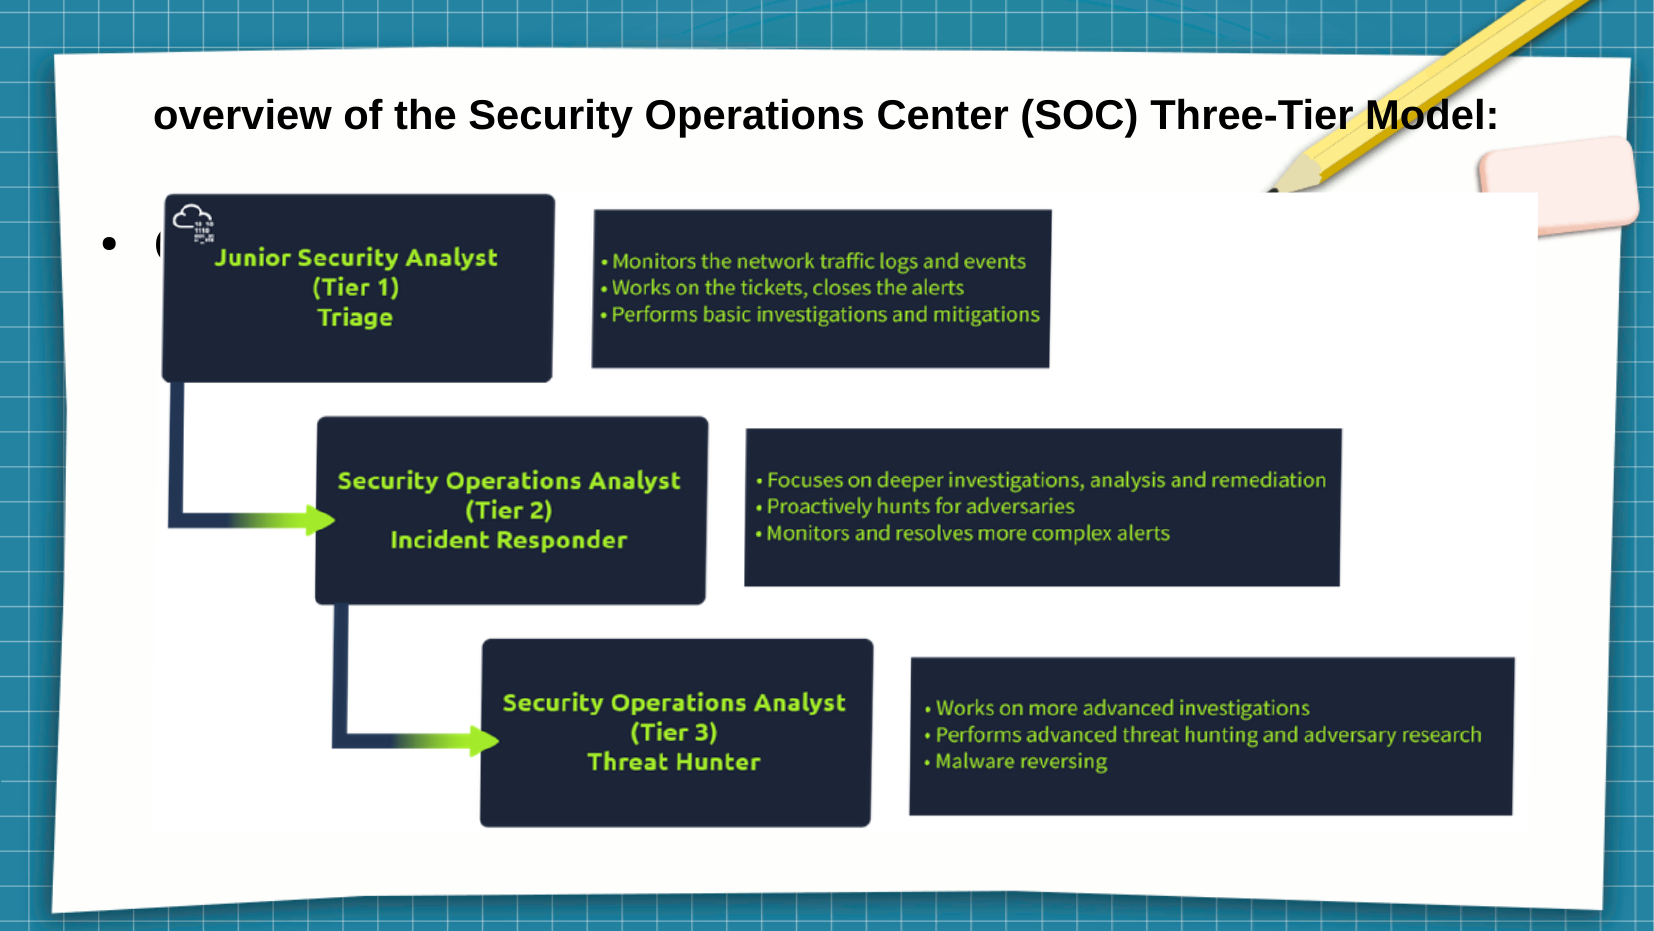

# overview of the Security Operations Center (SOC) Three-Tier Model:
Click to add Text